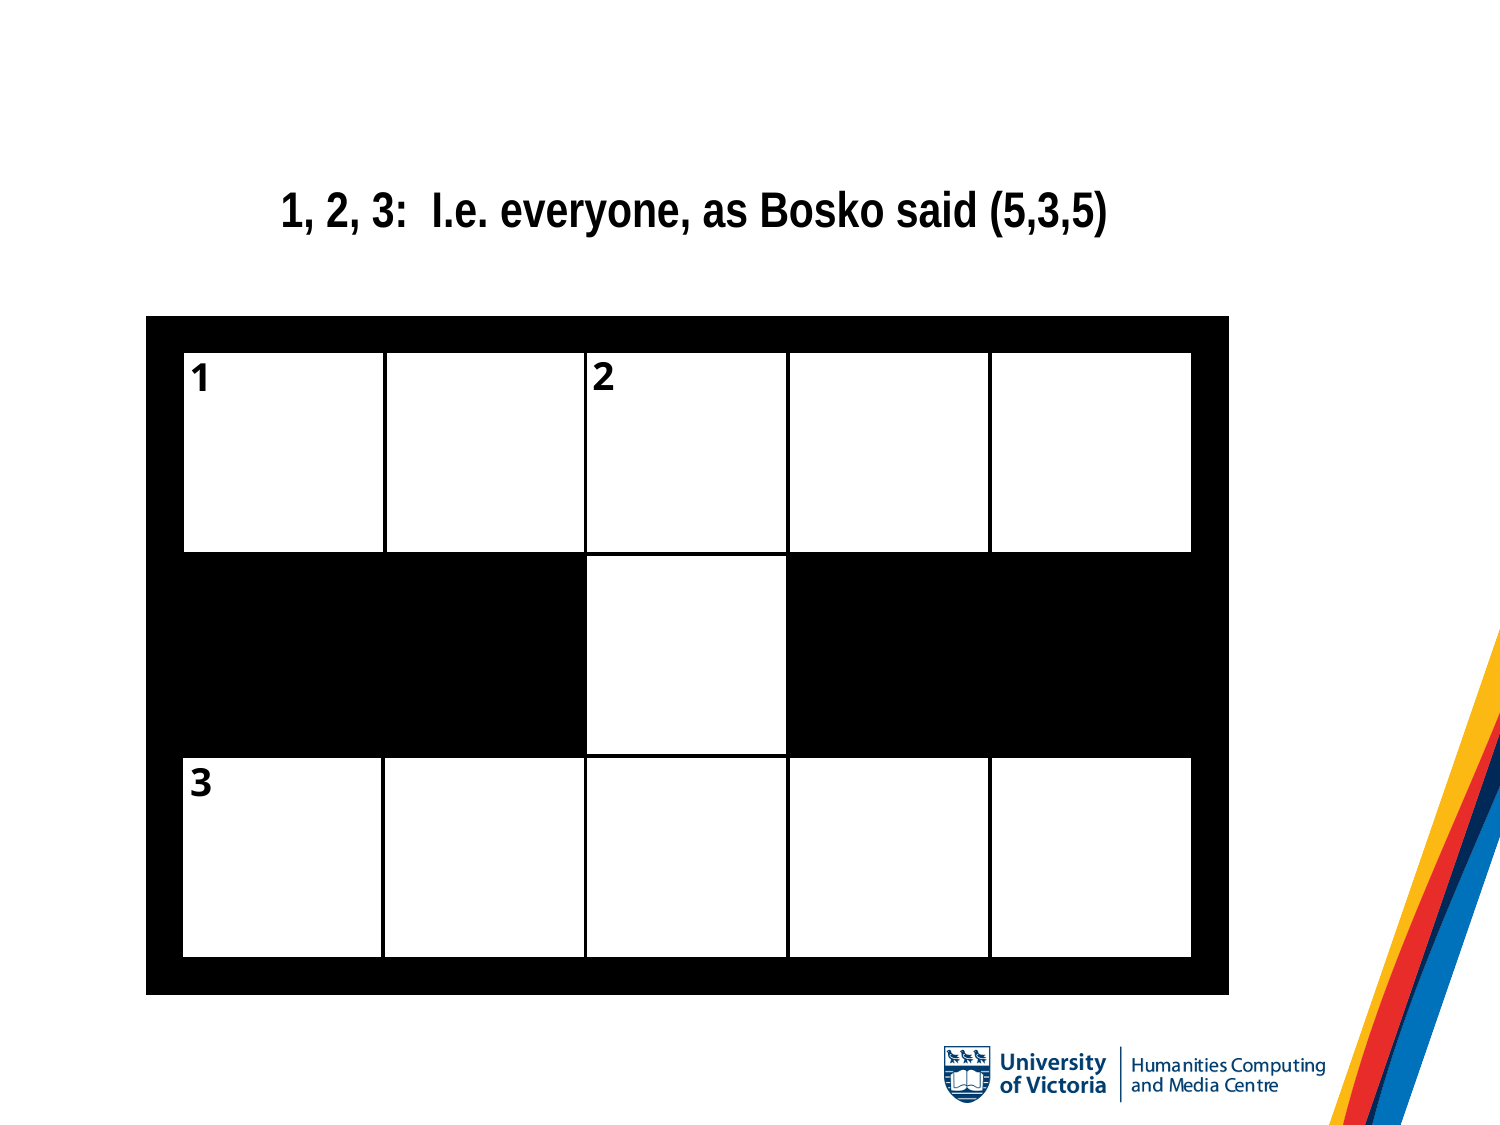

# 1, 2, 3: I.e. everyone, as Bosko said (5,3,5)